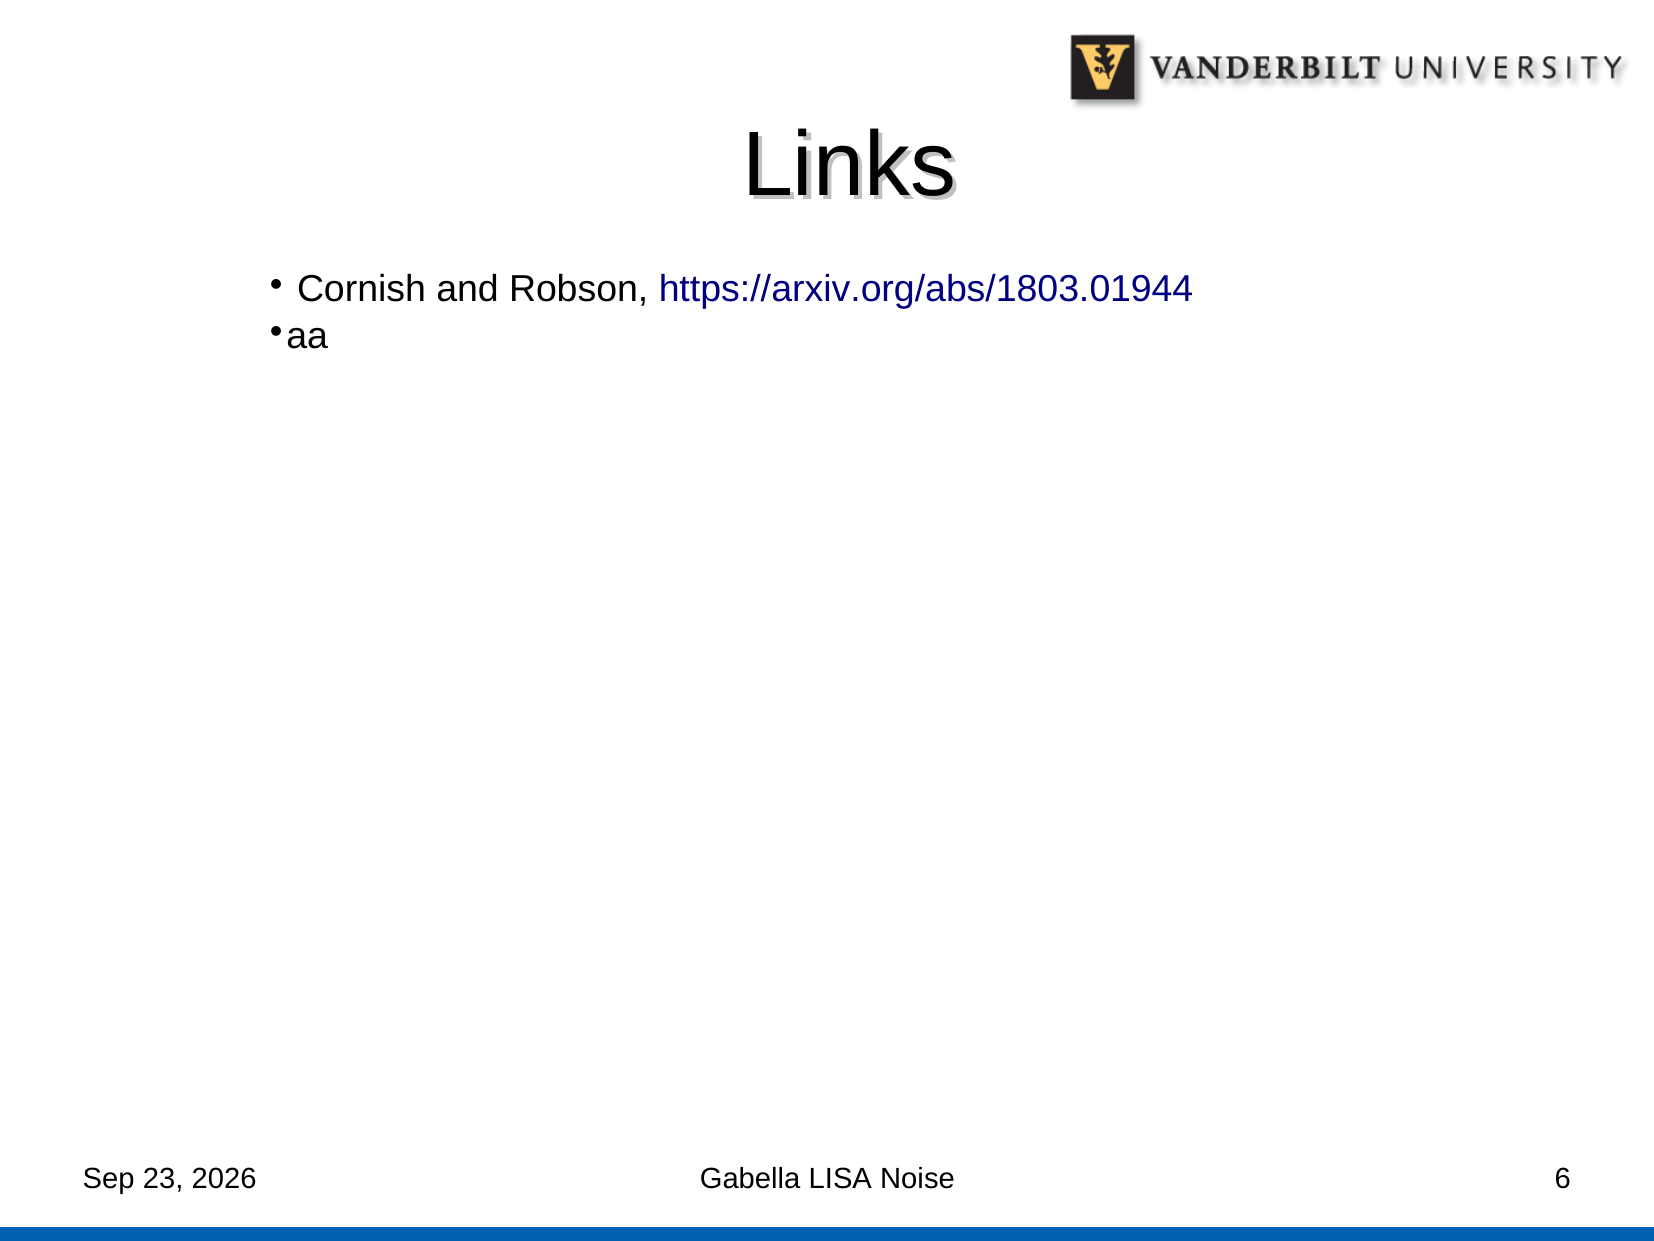

# Links
 Cornish and Robson, https://arxiv.org/abs/1803.01944
aa
Gabella LISA Noise
6